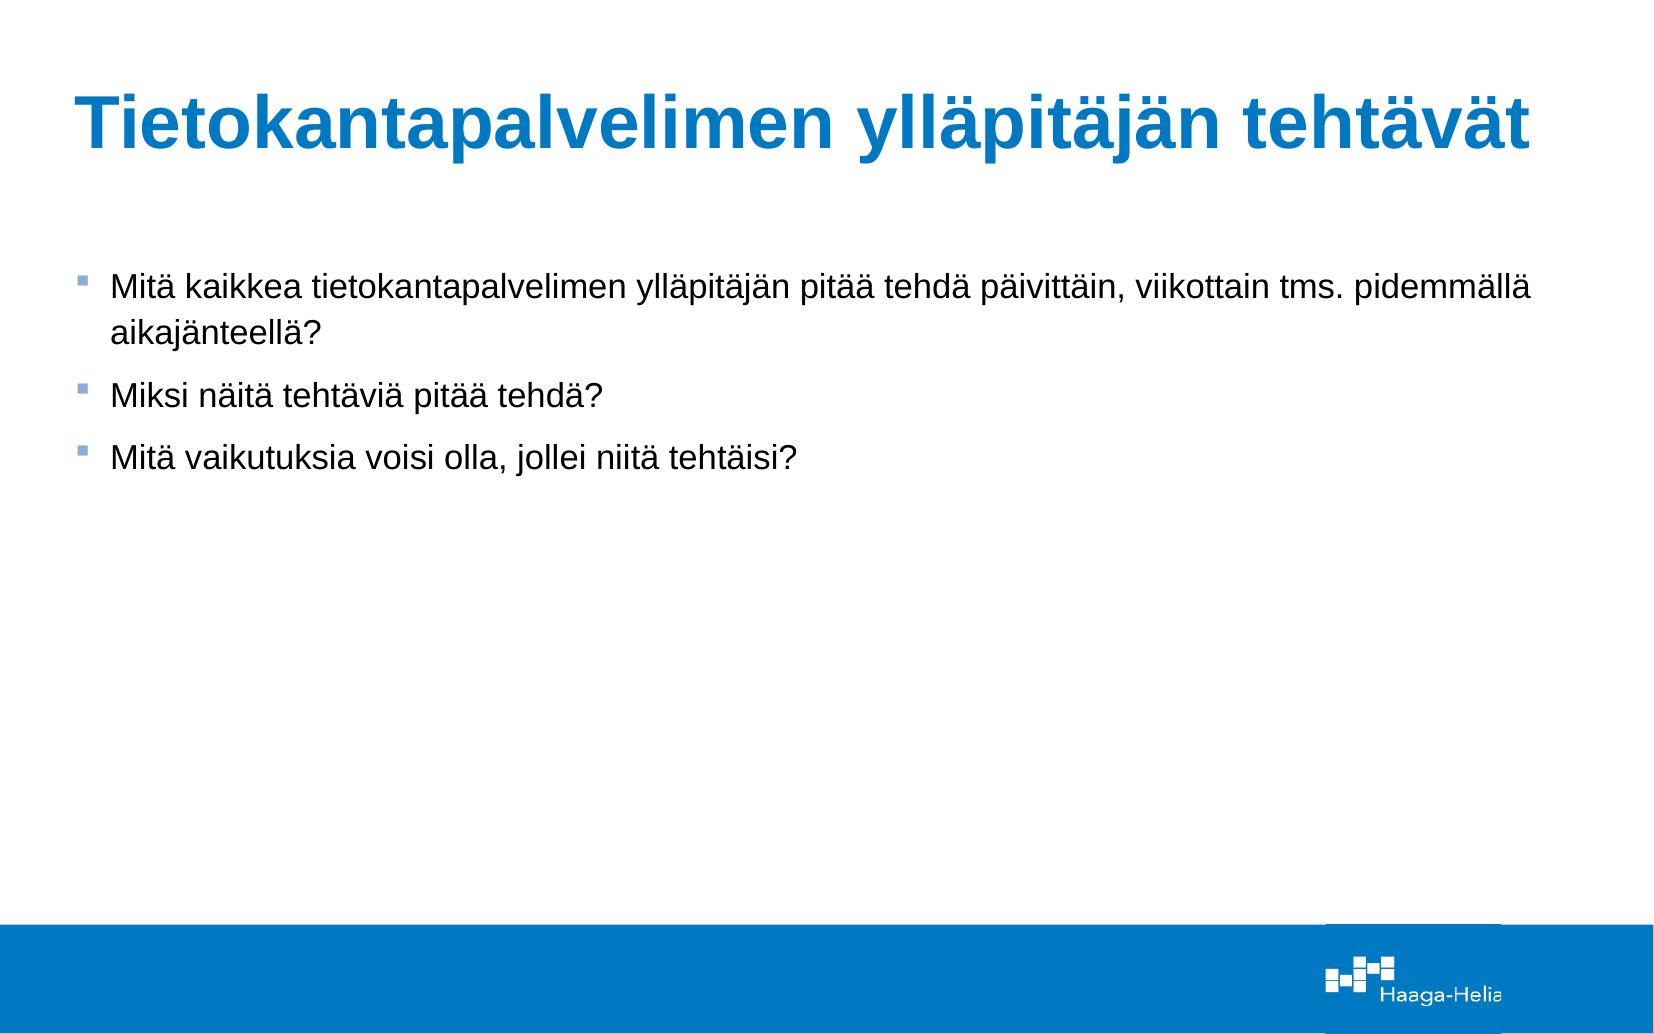

Tietokantapalvelimen ylläpitäjän tehtävät
# Mitä kaikkea tietokantapalvelimen ylläpitäjän pitää tehdä päivittäin, viikottain tms. pidemmällä aikajänteellä?
Miksi näitä tehtäviä pitää tehdä?
Mitä vaikutuksia voisi olla, jollei niitä tehtäisi?